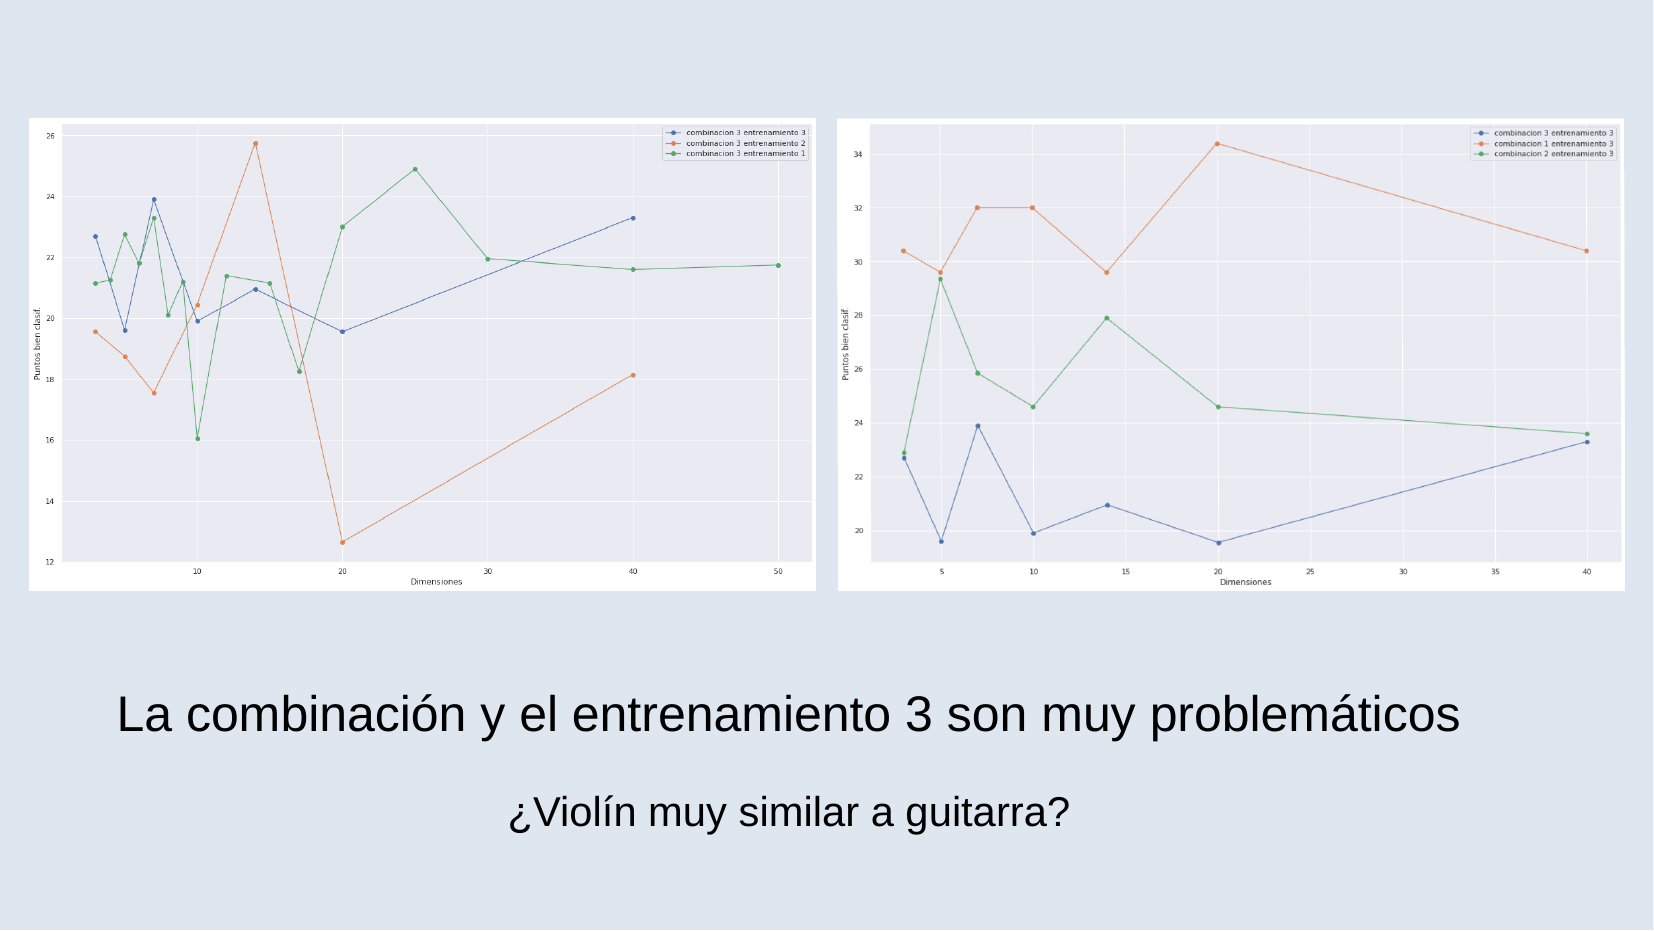

La combinación y el entrenamiento 3 son muy problemáticos
¿Violín muy similar a guitarra?